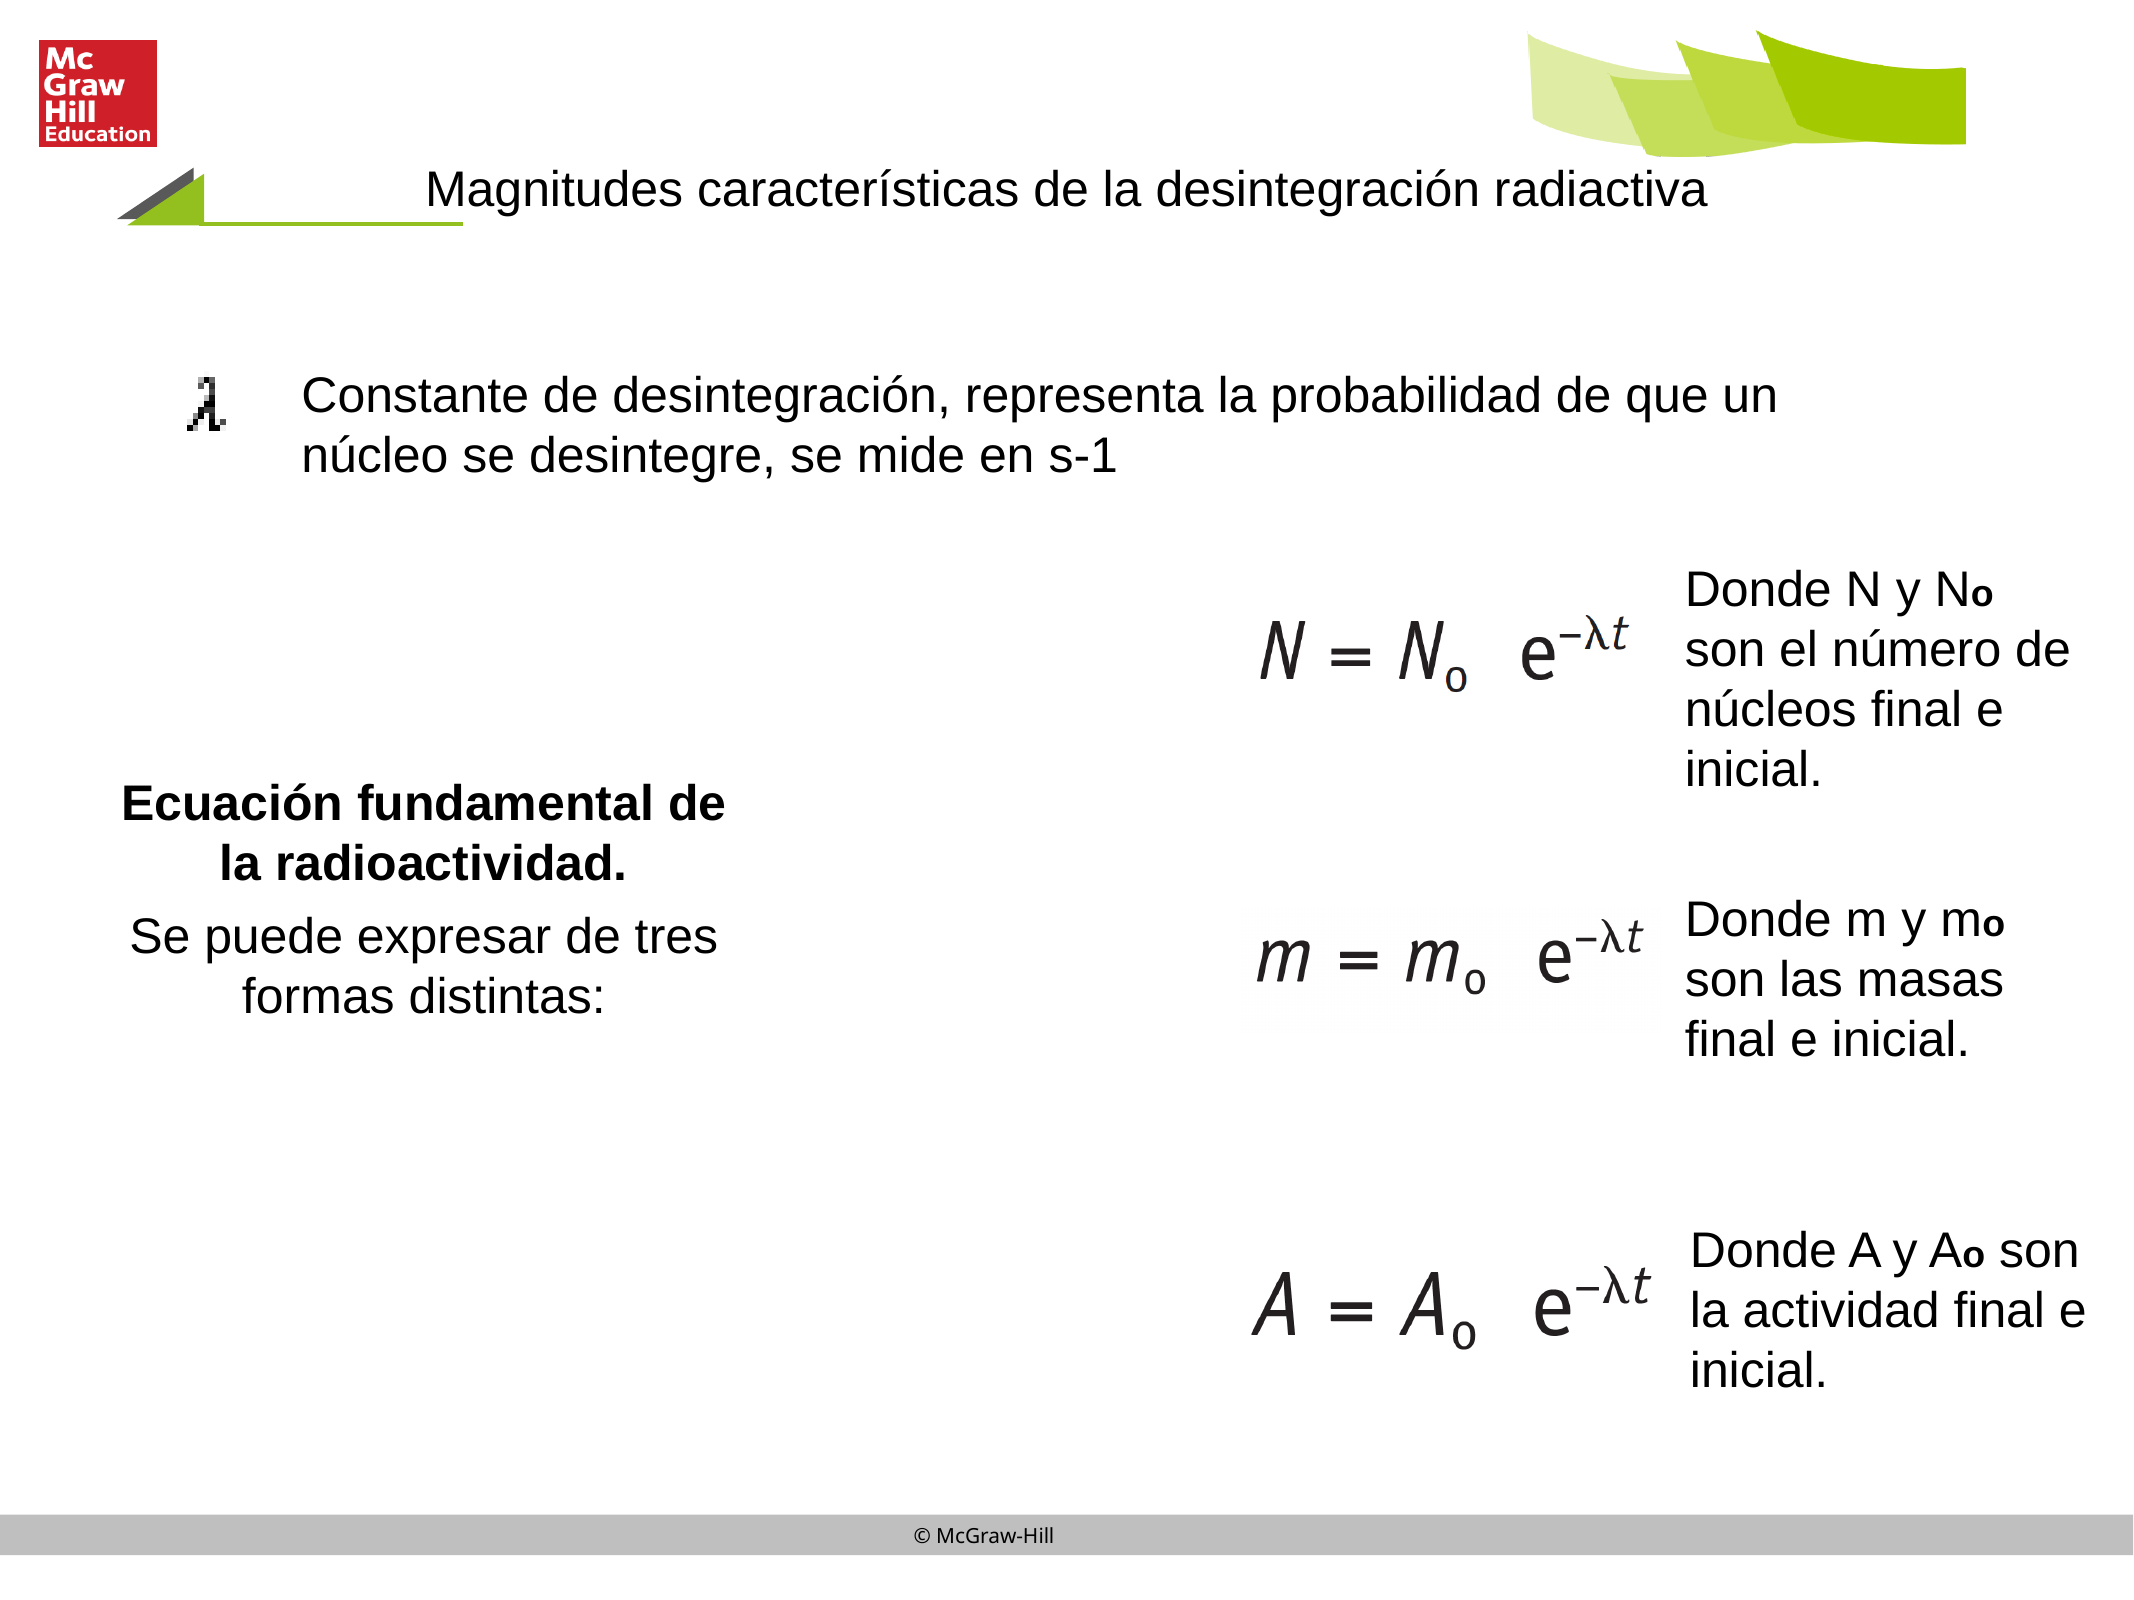

Magnitudes características de la desintegración radiactiva
Constante de desintegración, representa la probabilidad de que un núcleo se desintegre, se mide en s-1
Donde N y No son el número de núcleos final e inicial.
Ecuación fundamental de la radioactividad.
Donde m y mo son las masas final e inicial.
Se puede expresar de tres formas distintas:
Donde A y Ao son la actividad final e inicial.
© McGraw-Hill